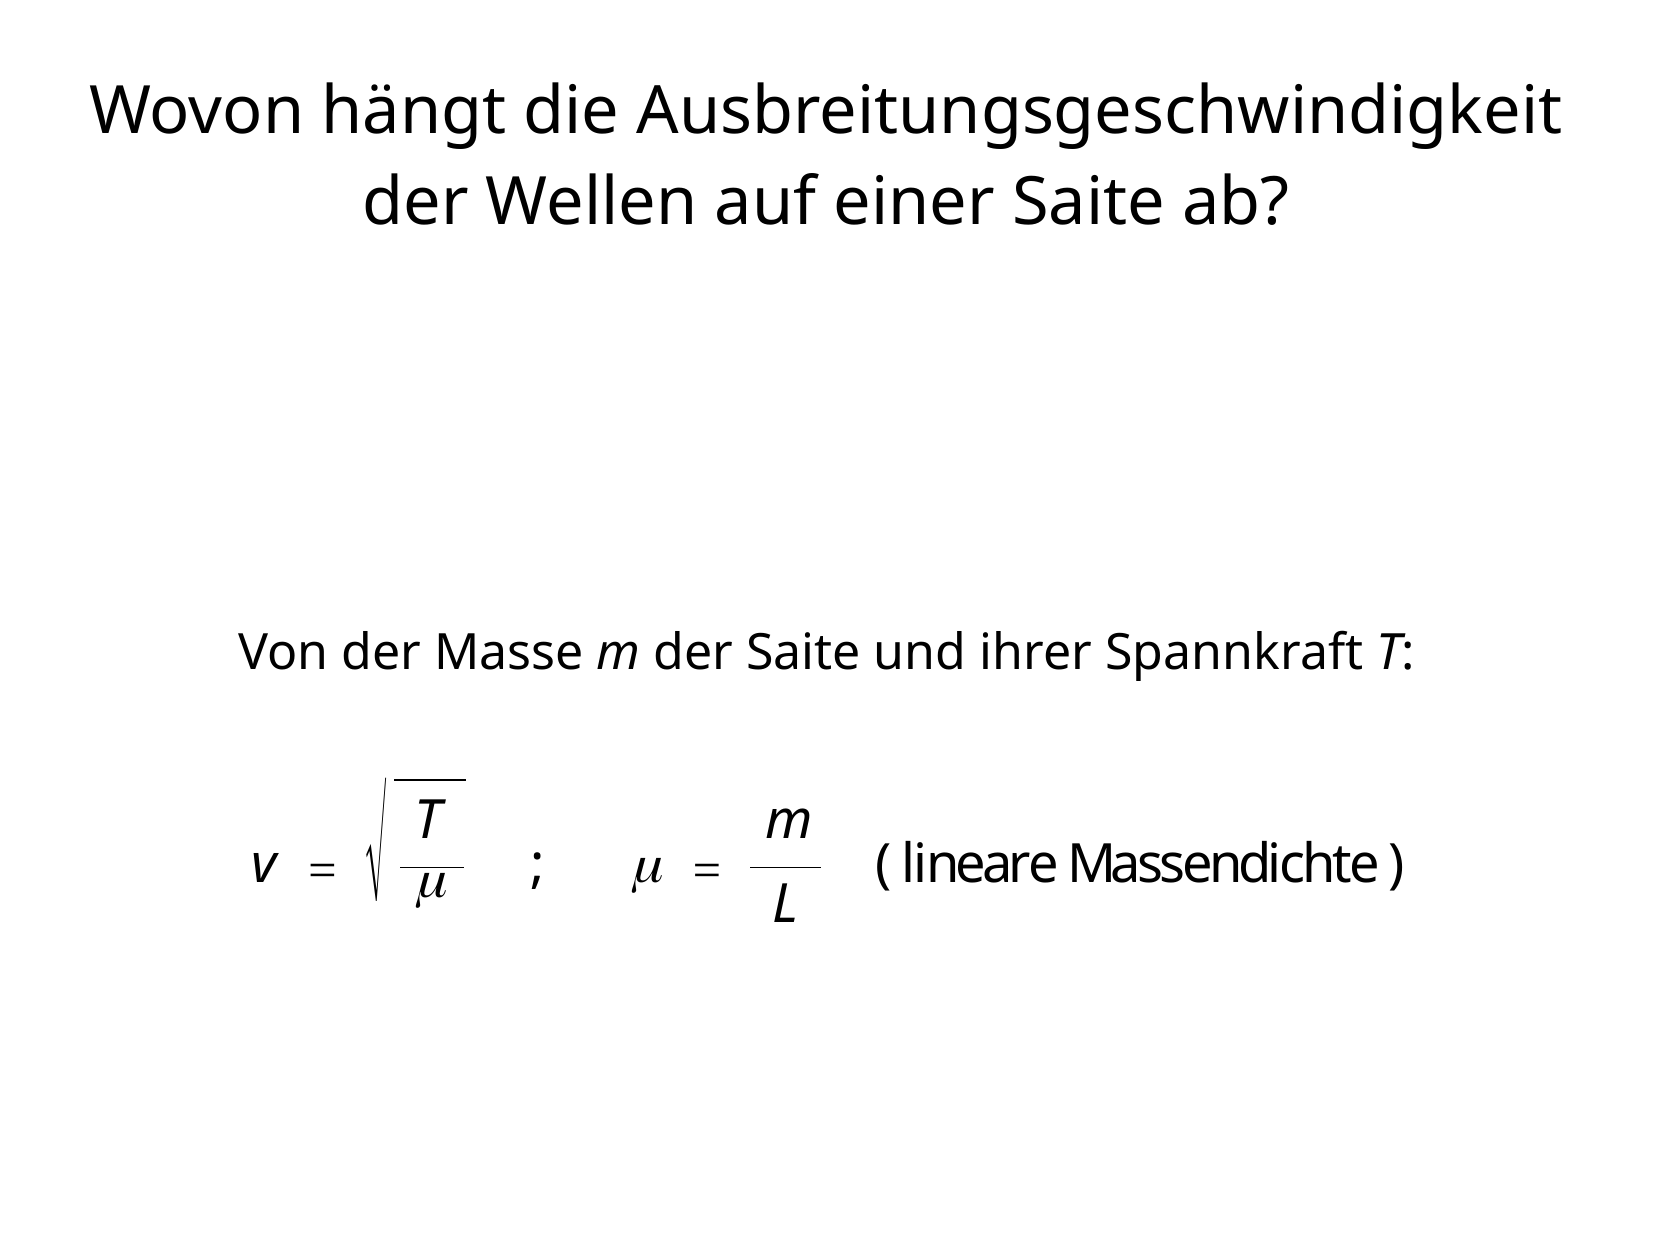

# Wovon hängt die Ausbreitungsgeschwindigkeit der Wellen auf einer Saite ab?
Von der Masse m der Saite und ihrer Spannkraft T: